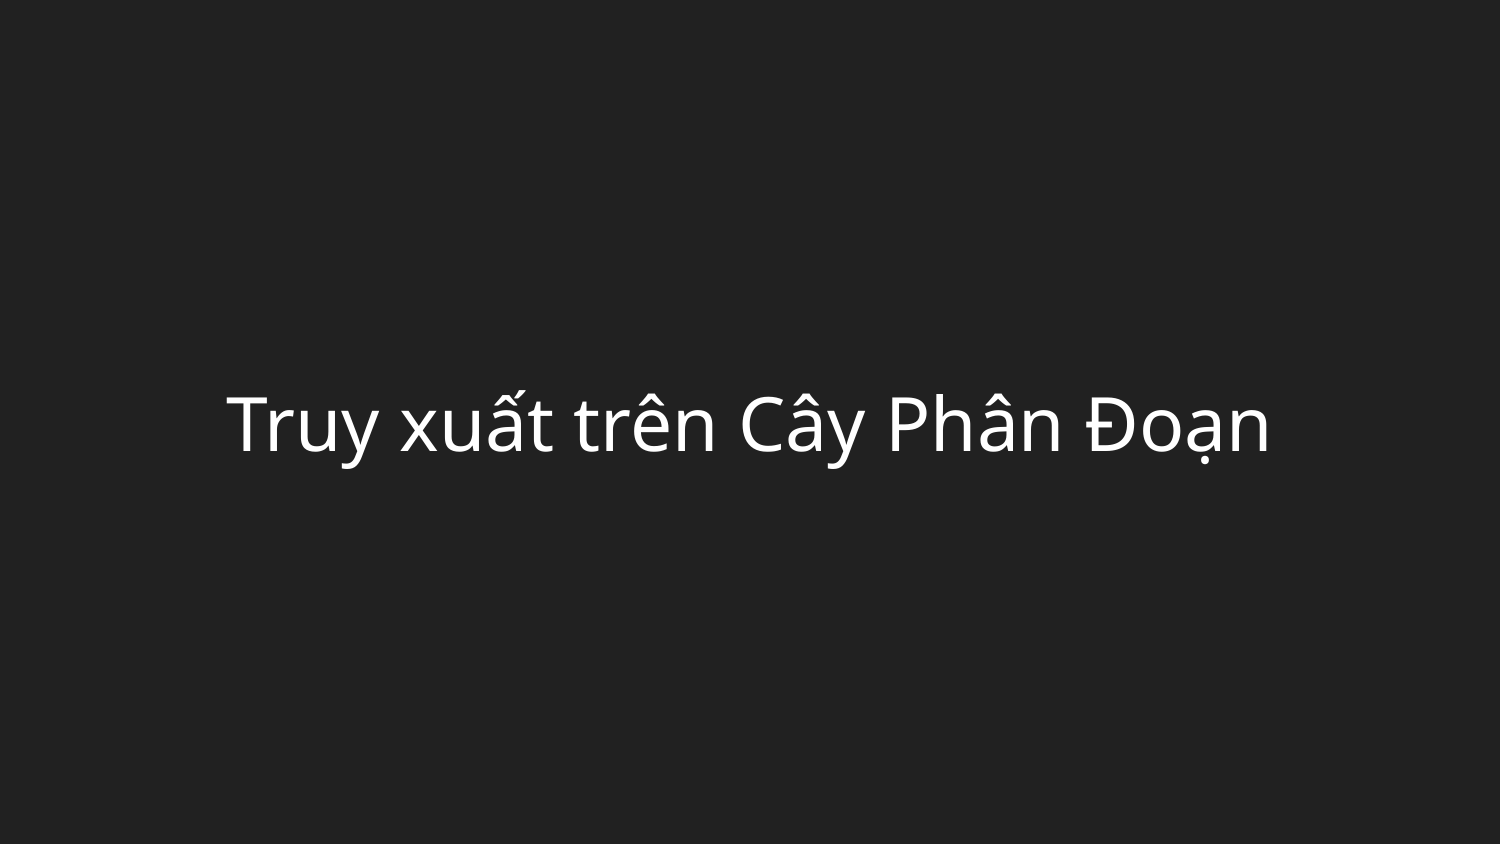

# Truy xuất trên Cây Phân Đoạn